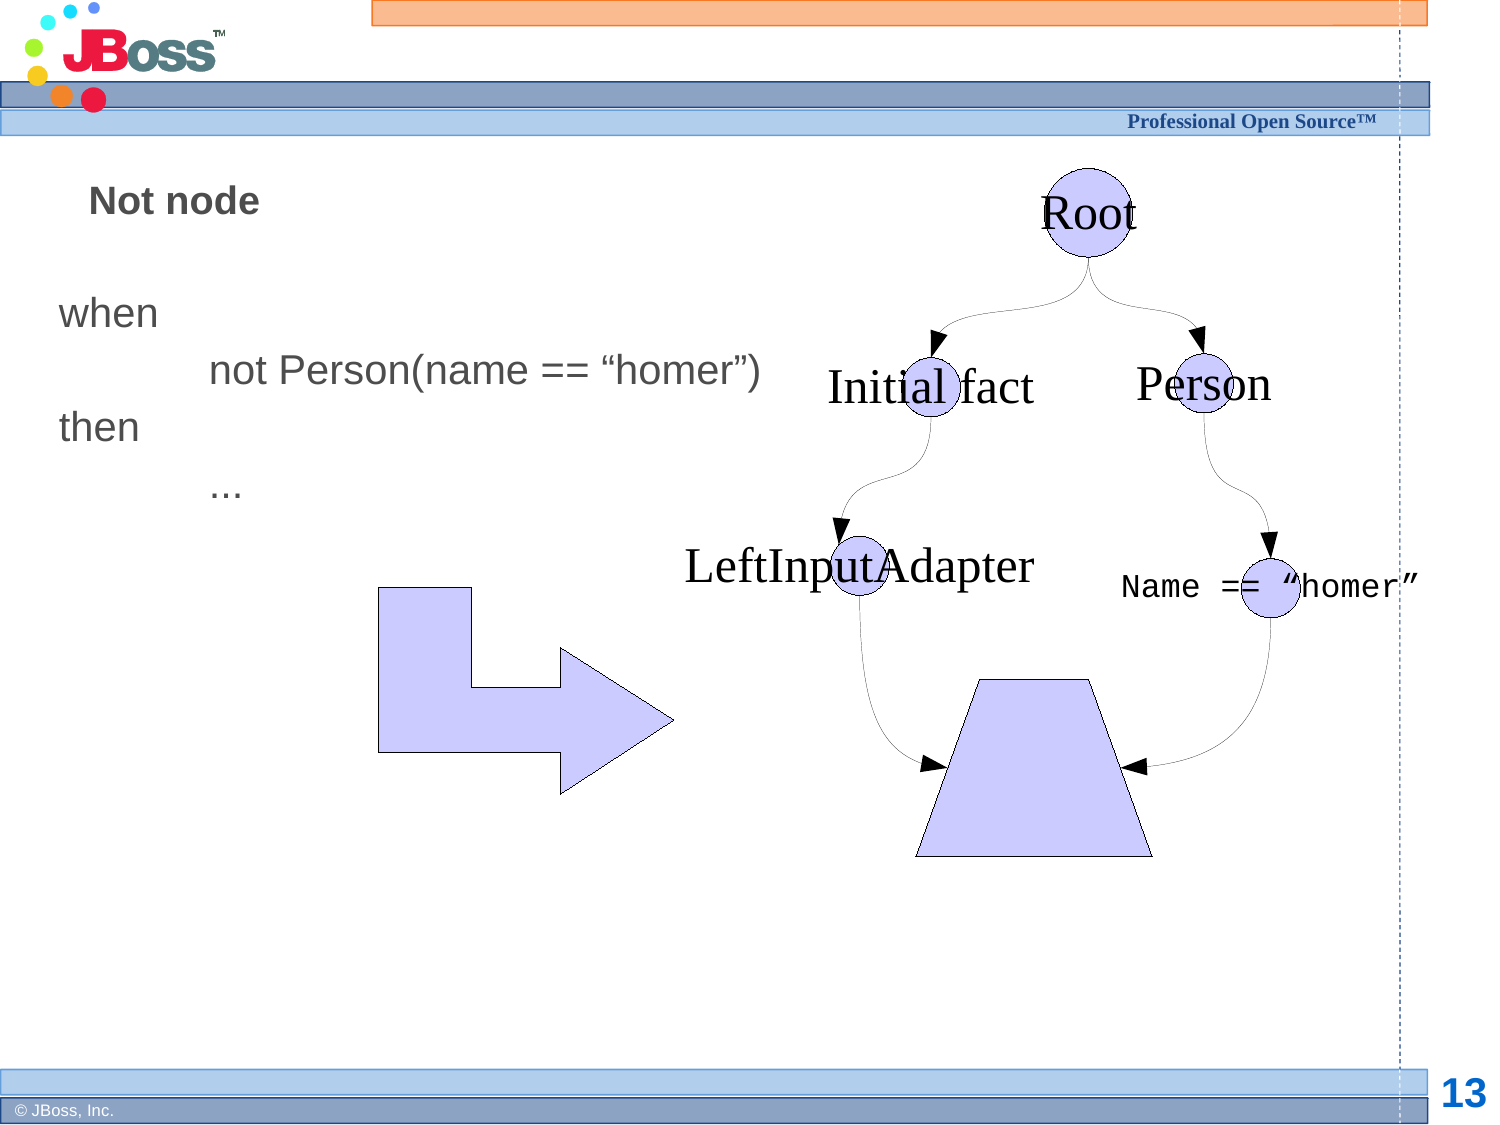

# Not node
Root
when
	not Person(name == “homer”)
then
	...
Person
Initial fact
LeftInputAdapter
Name == “homer”